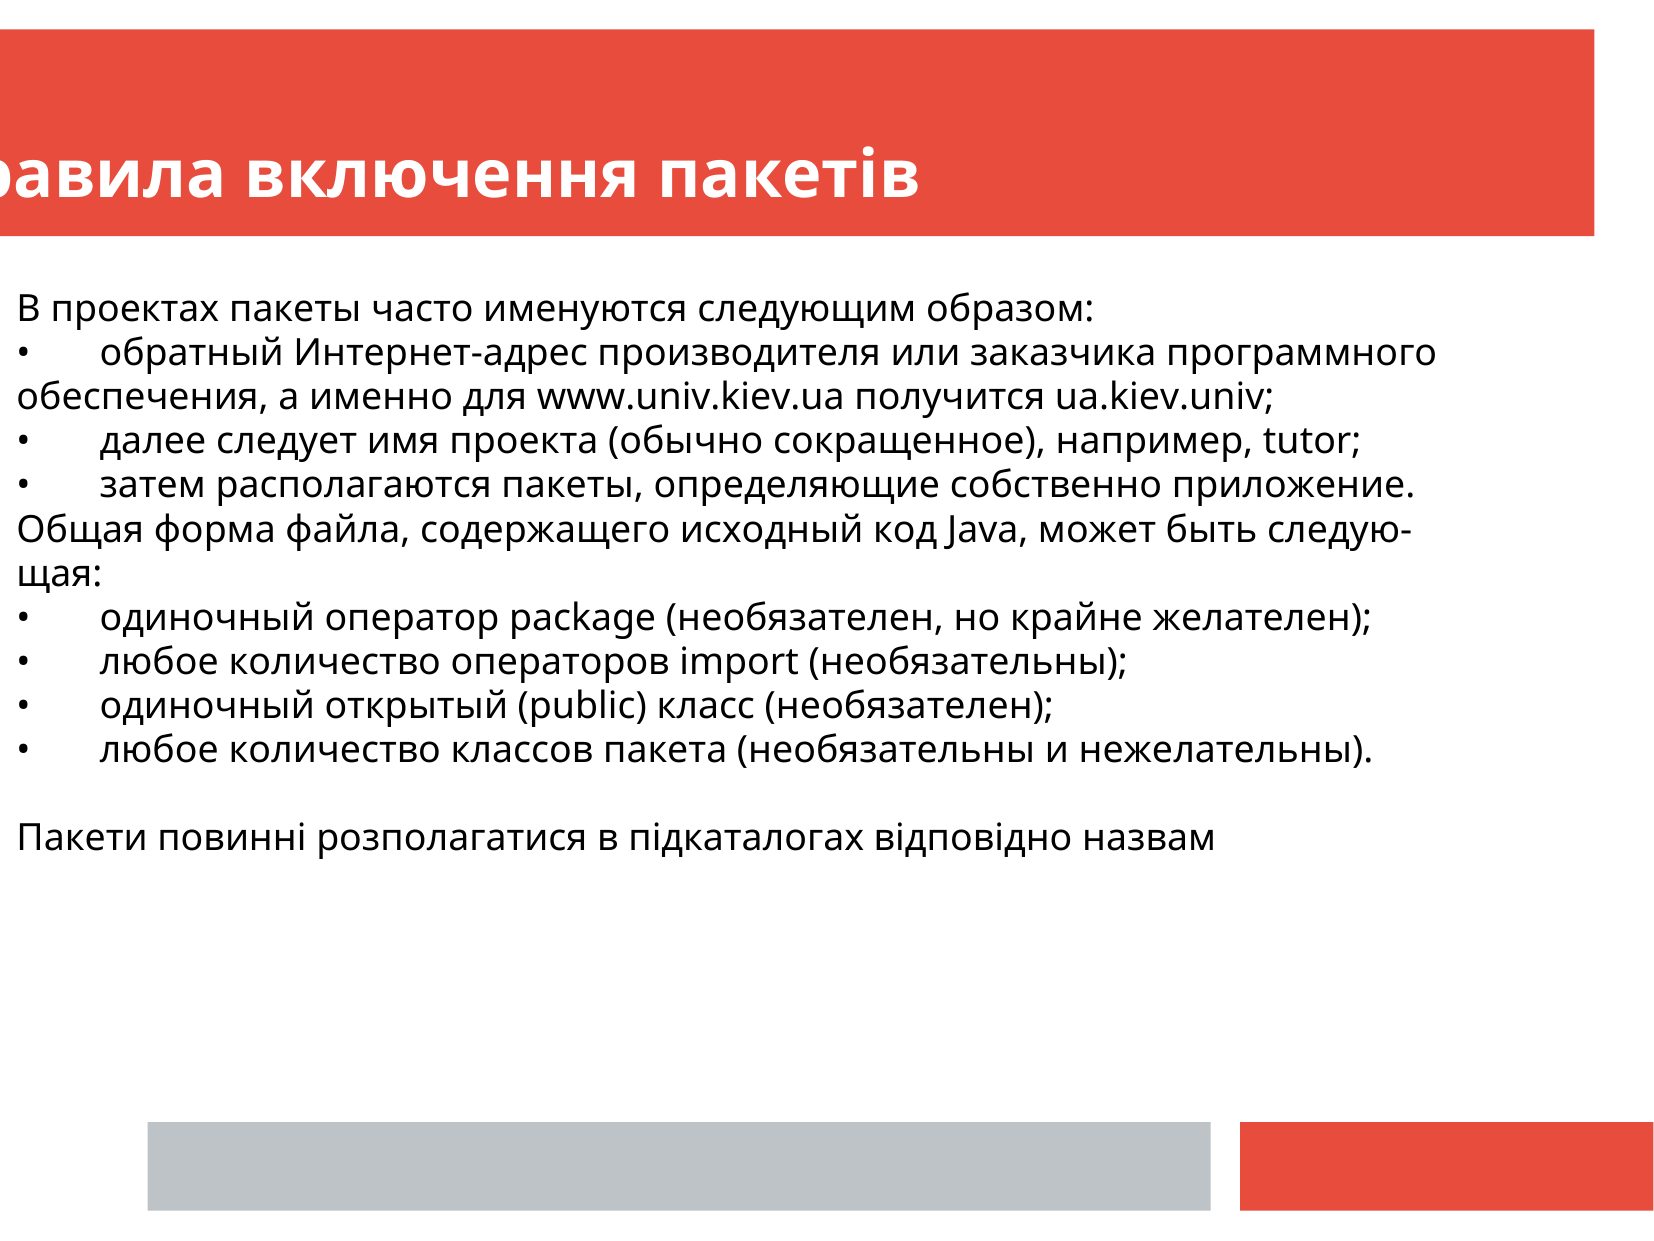

Правила включення пакетів
В проектах пакеты часто именуются следующим образом:
•	 обратный Интернет-адрес производителя или заказчика программного обеспечения, а именно для www.univ.kiev.ua получится ua.kiev.univ;
•	 далее следует имя проекта (обычно сокращенное), например, tutor;
•	 затем располагаются пакеты, определяющие собственно приложение.
Общая форма файла, содержащего исходный код Java, может быть следую-
щая:
•	 одиночный оператор package (необязателен, но крайне желателен);
•	 любое количество операторов import (необязательны);
•	 одиночный открытый (public) класс (необязателен);
•	 любое количество классов пакета (необязательны и нежелательны).
Пакети повинні розполагатися в підкаталогах відповідно назвам